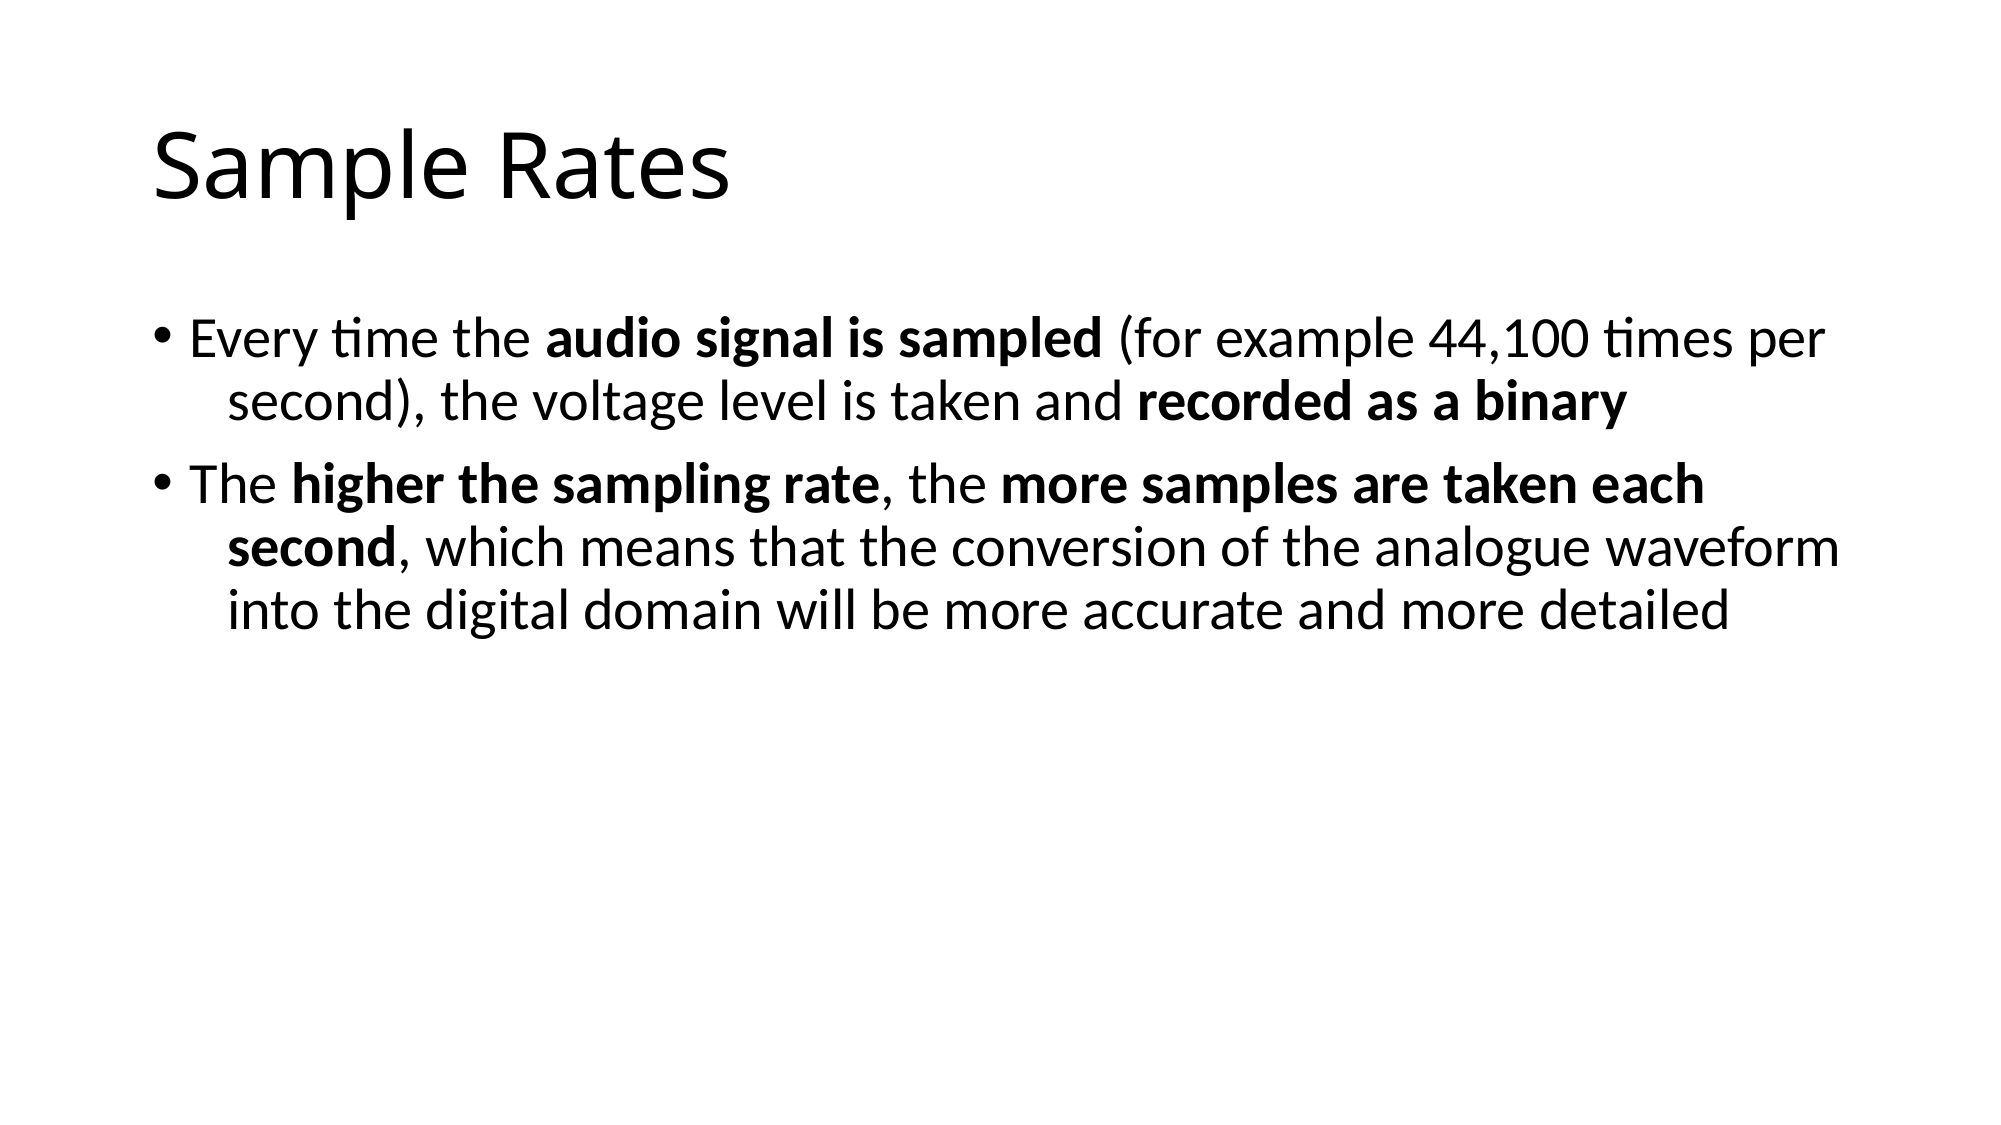

# Sample Rates
Every time the audio signal is sampled (for example 44,100 times per second), the voltage level is taken and recorded as a binary
The higher the sampling rate, the more samples are taken each second, which means that the conversion of the analogue waveform into the digital domain will be more accurate and more detailed